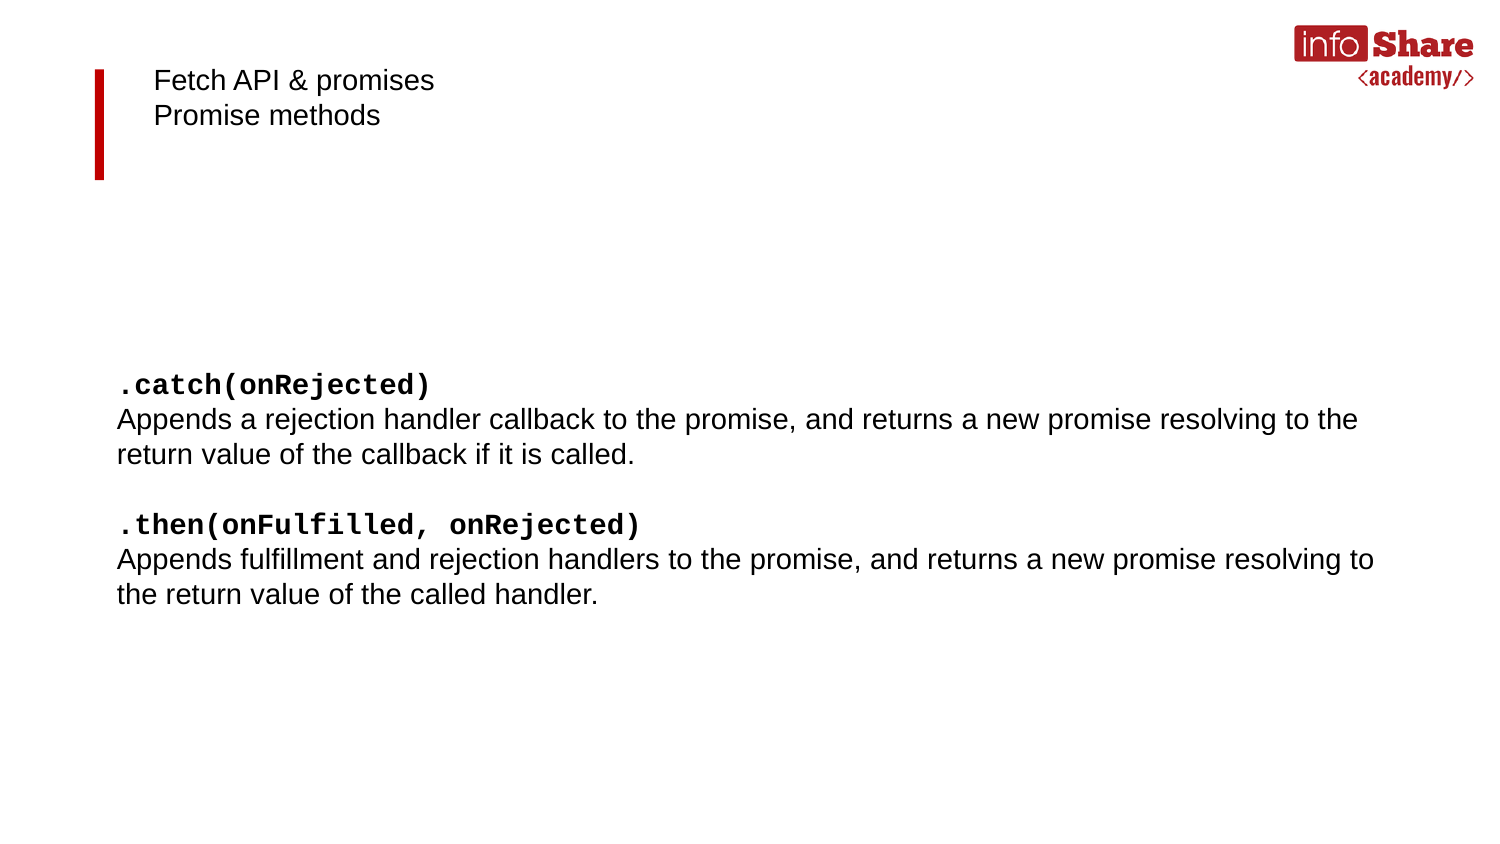

# Fetch API & promises Promise methods
.catch(onRejected)
Appends a rejection handler callback to the promise, and returns a new promise resolving to the return value of the callback if it is called.
.then(onFulfilled, onRejected)
Appends fulfillment and rejection handlers to the promise, and returns a new promise resolving to the return value of the called handler.